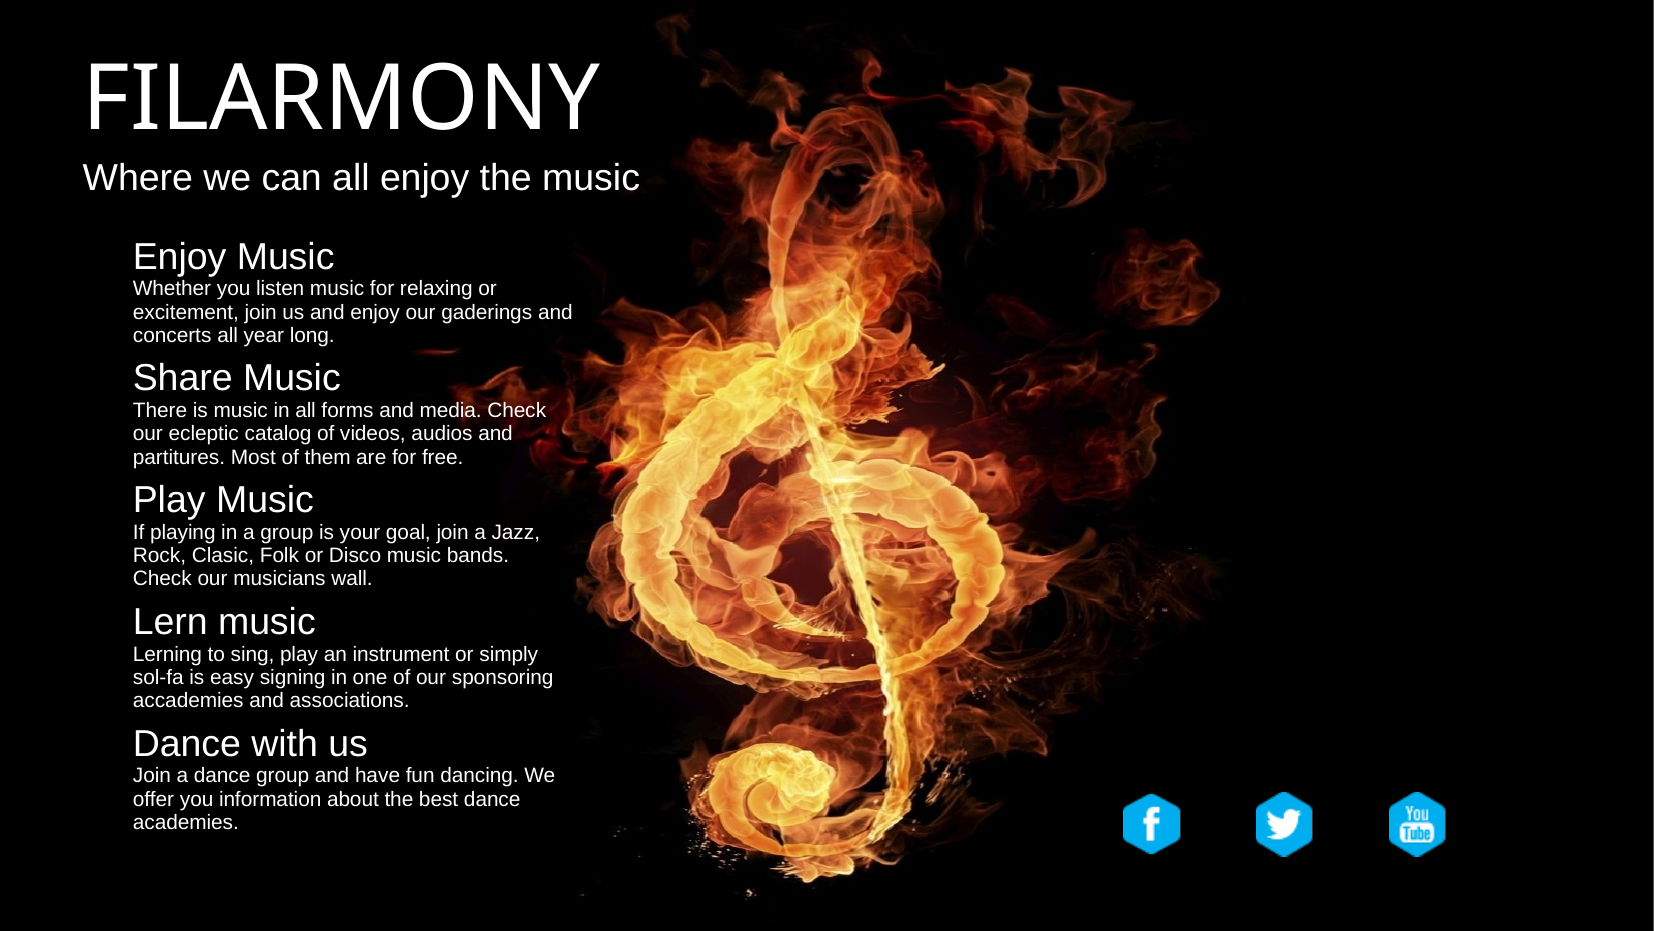

# FILARMONY Where we can all enjoy the music
Enjoy Music
Whether you listen music for relaxing or excitement, join us and enjoy our gaderings and concerts all year long.
Share Music
There is music in all forms and media. Check our ecleptic catalog of videos, audios and partitures. Most of them are for free.
Play Music
If playing in a group is your goal, join a Jazz, Rock, Clasic, Folk or Disco music bands. Check our musicians wall.
Lern music
Lerning to sing, play an instrument or simply sol-fa is easy signing in one of our sponsoring accademies and associations.
Dance with us
Join a dance group and have fun dancing. We offer you information about the best dance academies.